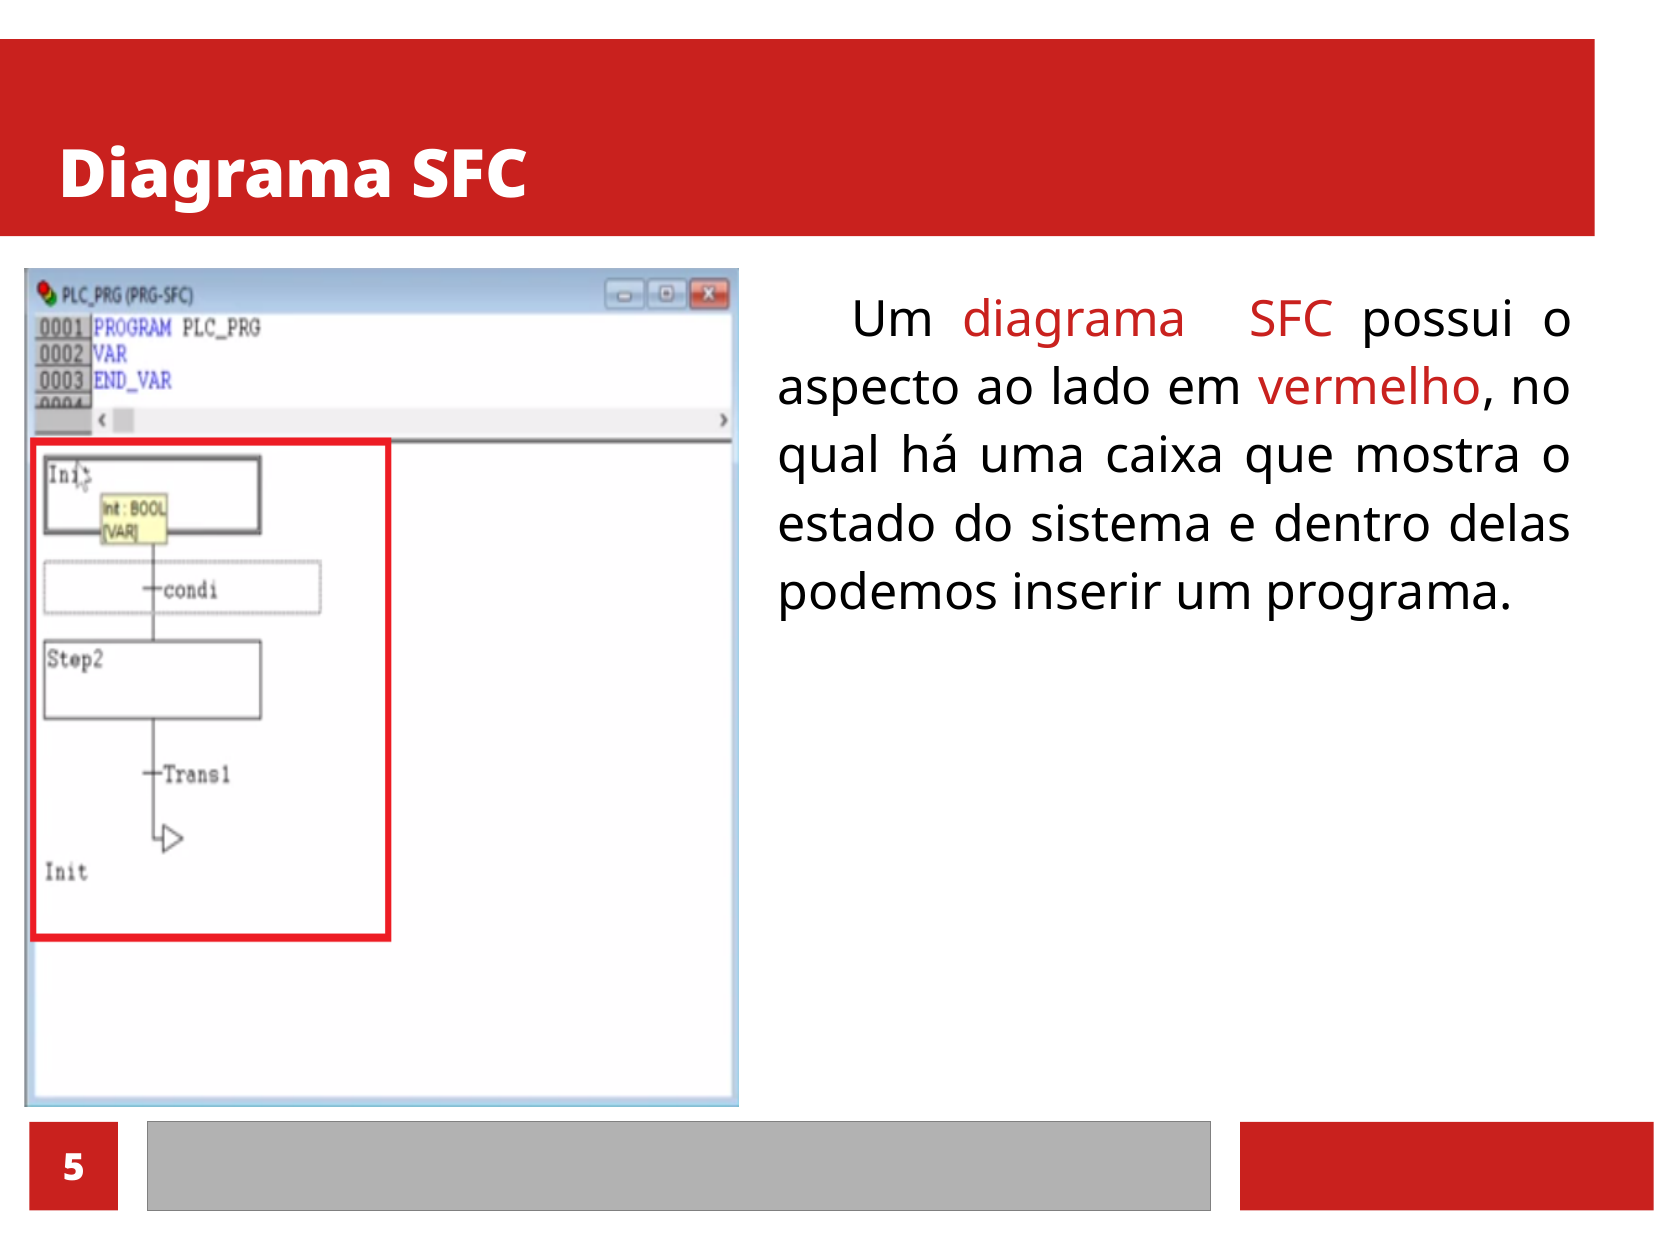

# Diagrama SFC
	Um diagrama 	SFC possui o aspecto ao lado em vermelho, no qual há uma caixa que mostra o estado do sistema e dentro delas podemos inserir um programa.
5